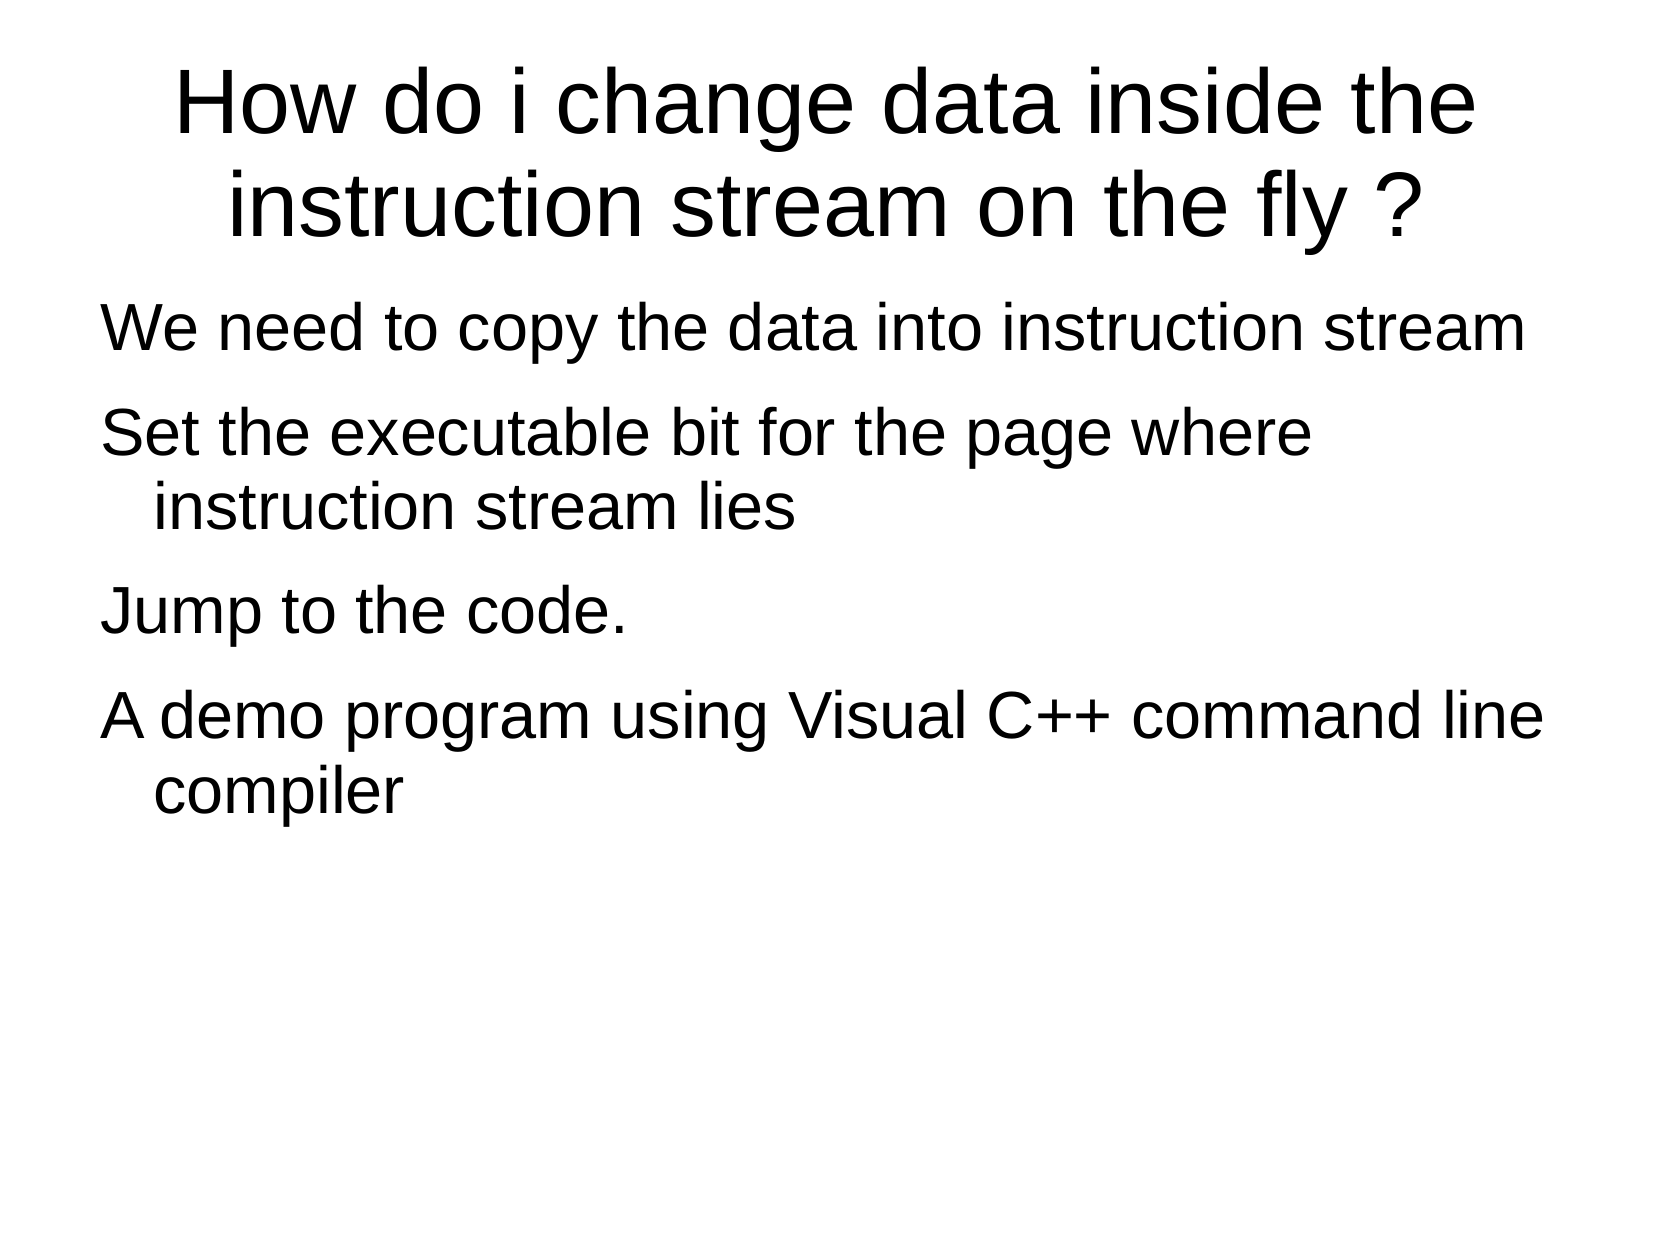

# How do i change data inside the instruction stream on the fly ?
We need to copy the data into instruction stream
Set the executable bit for the page where instruction stream lies
Jump to the code.
A demo program using Visual C++ command line compiler